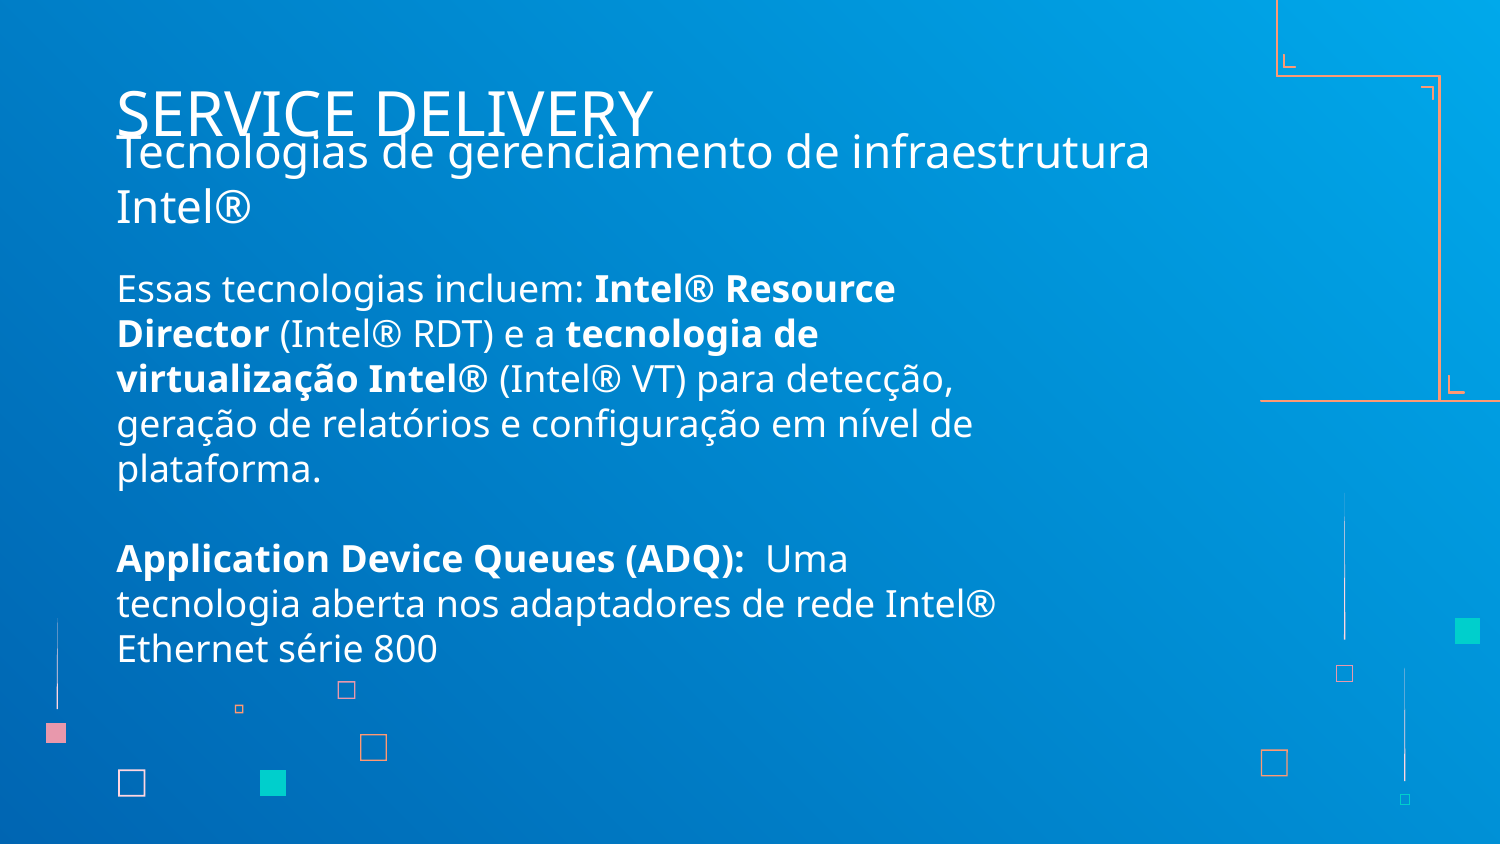

SERVICE DELIVERY
Tecnologias de gerenciamento de infraestrutura Intel®
# Essas tecnologias incluem: Intel® Resource Director (Intel® RDT) e a tecnologia de virtualização Intel® (Intel® VT) para detecção, geração de relatórios e configuração em nível de plataforma.
Application Device Queues (ADQ): Uma tecnologia aberta nos adaptadores de rede Intel® Ethernet série 800